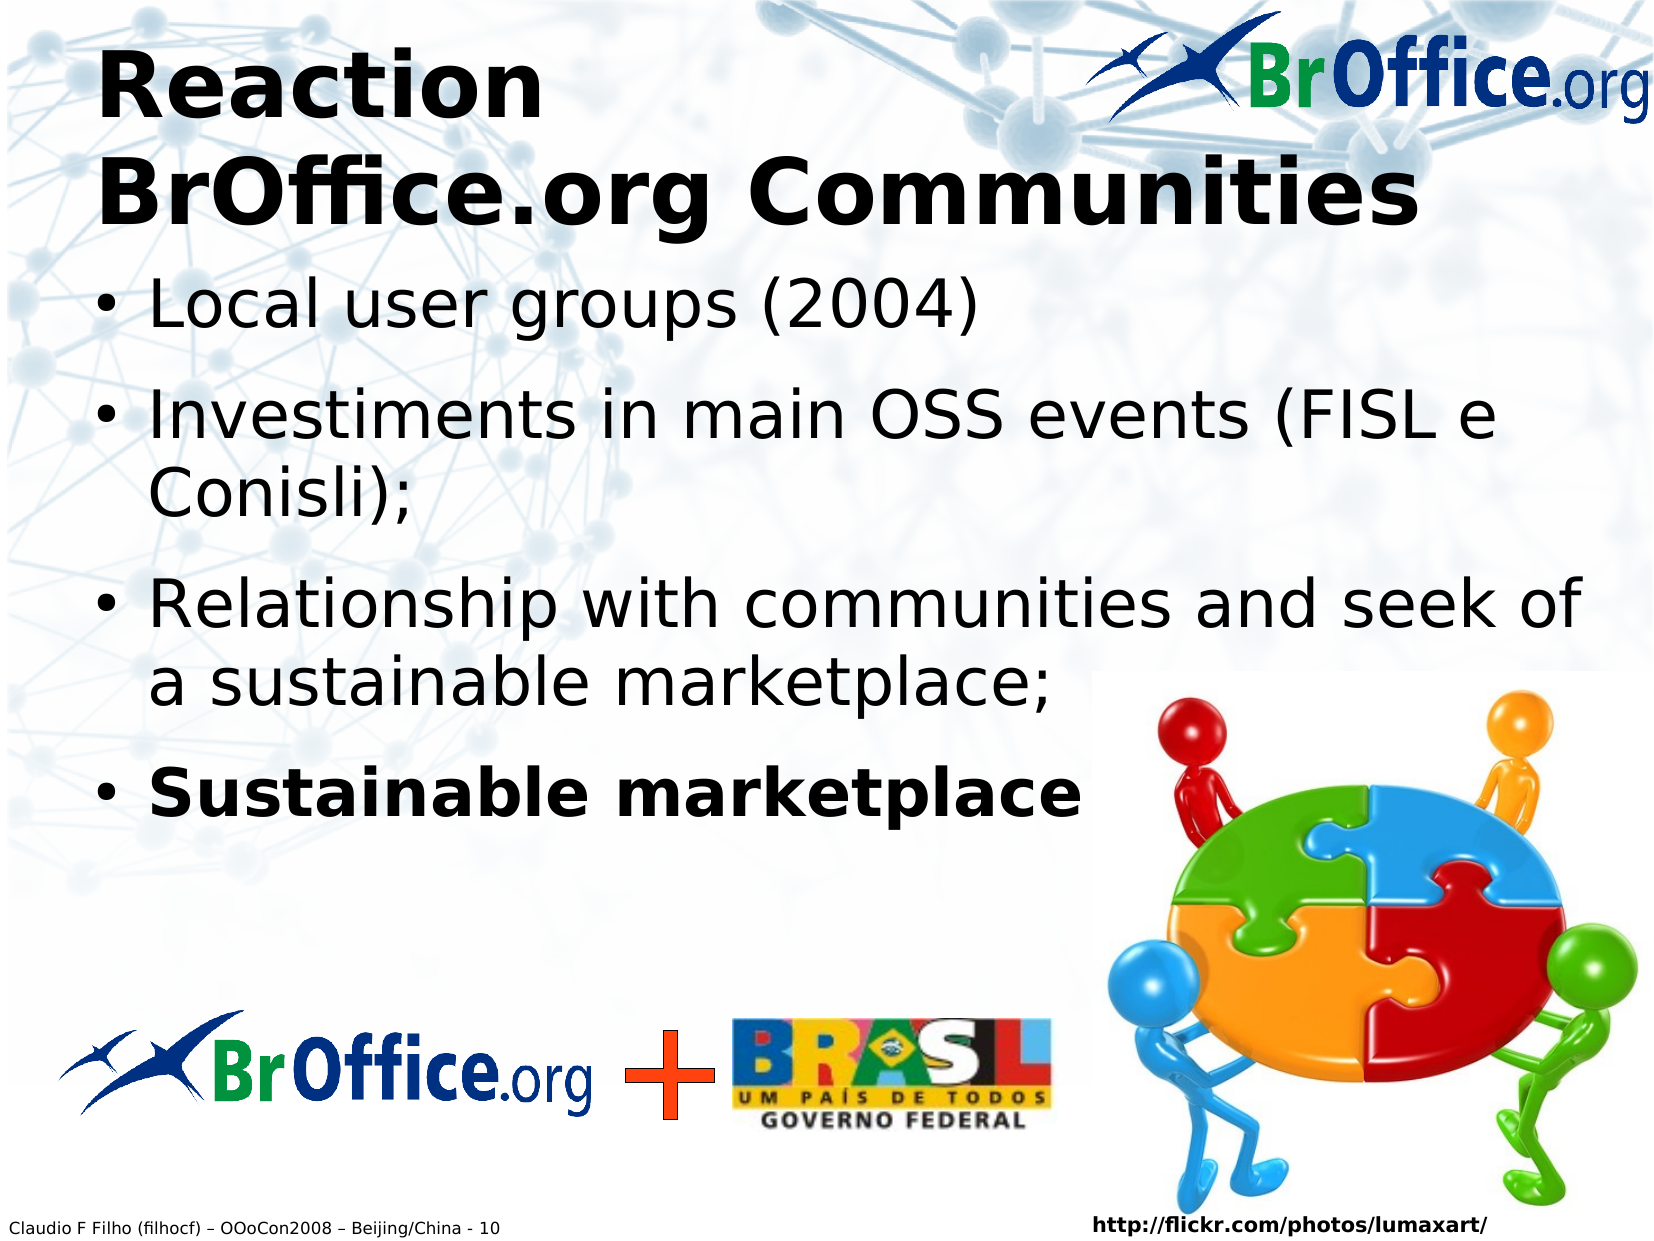

# Reaction BrOffice.org Communities
Local user groups (2004)
Investiments in main OSS events (FISL e Conisli);
Relationship with communities and seek of a sustainable marketplace;
Sustainable marketplace
http://flickr.com/photos/lumaxart/2137737248/